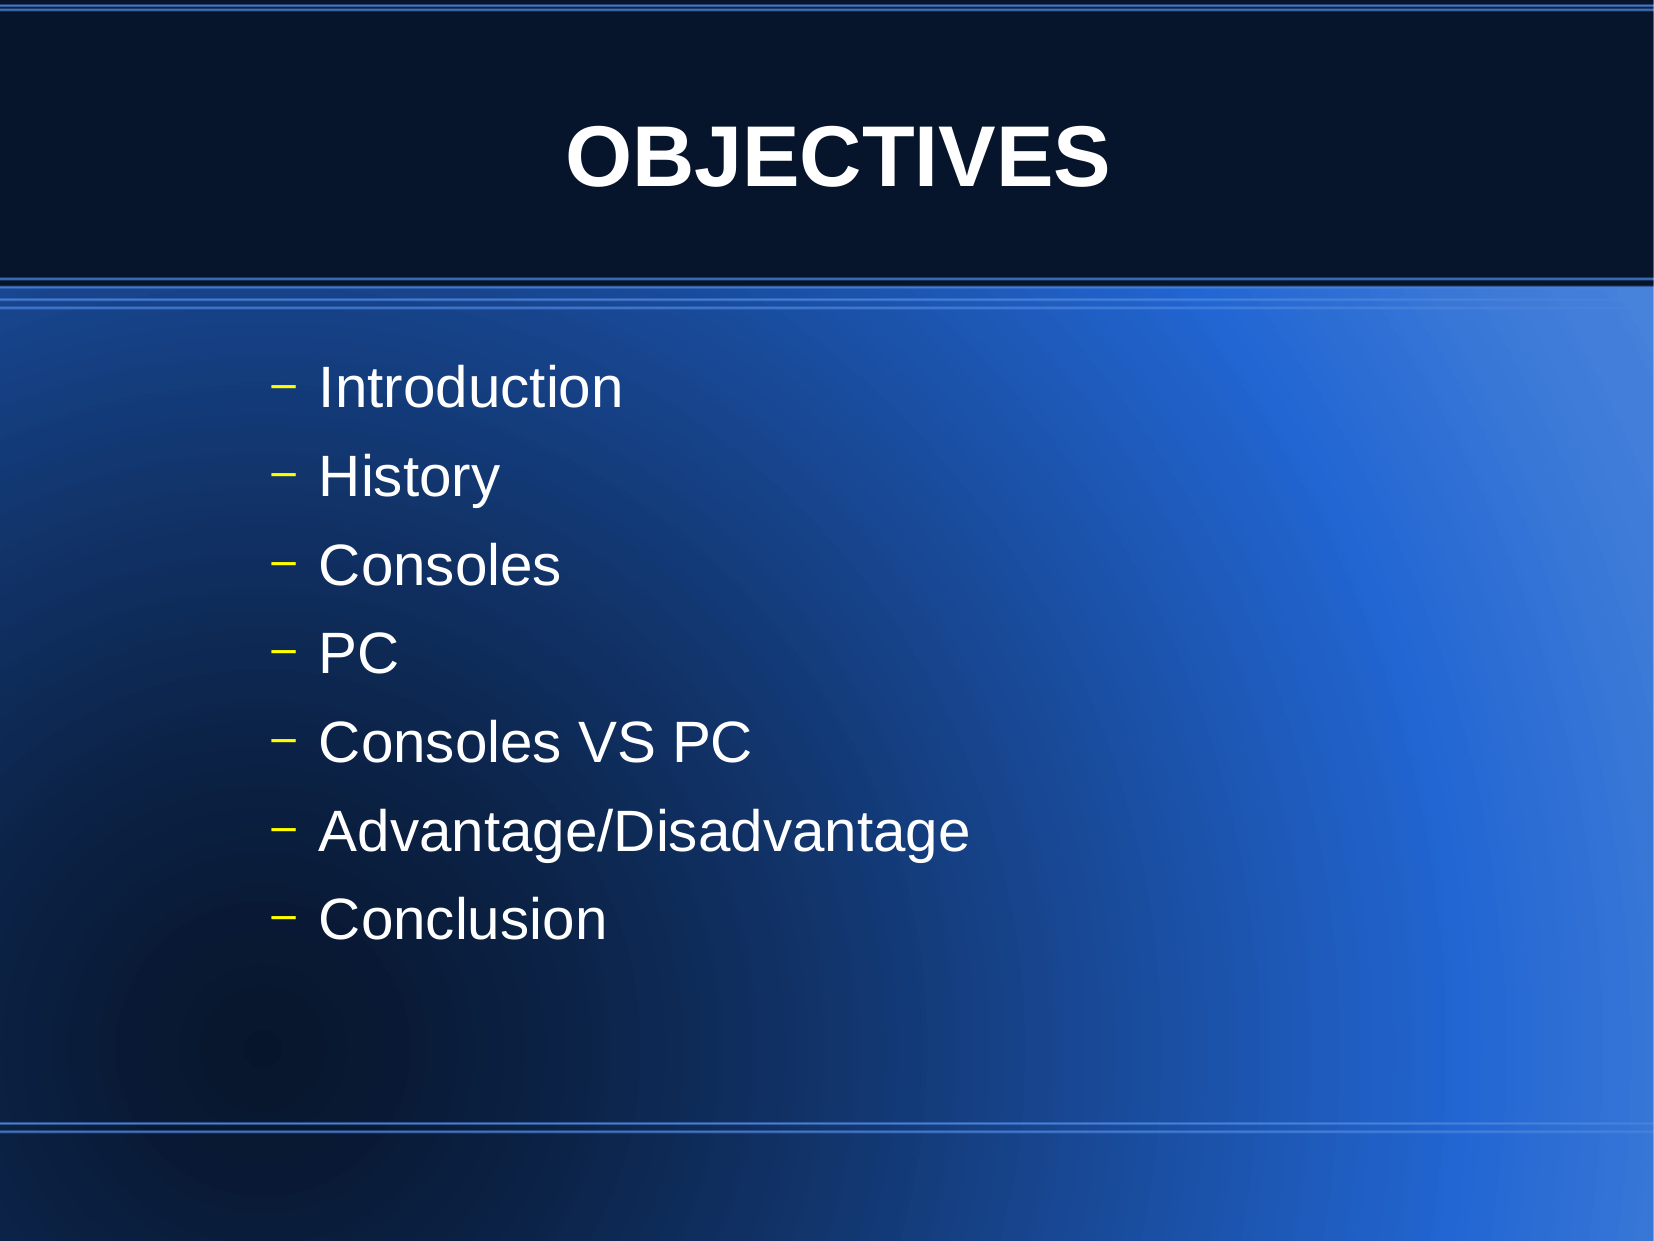

# OBJECTIVES
Introduction
History
Consoles
PC
Consoles VS PC
Advantage/Disadvantage
Conclusion